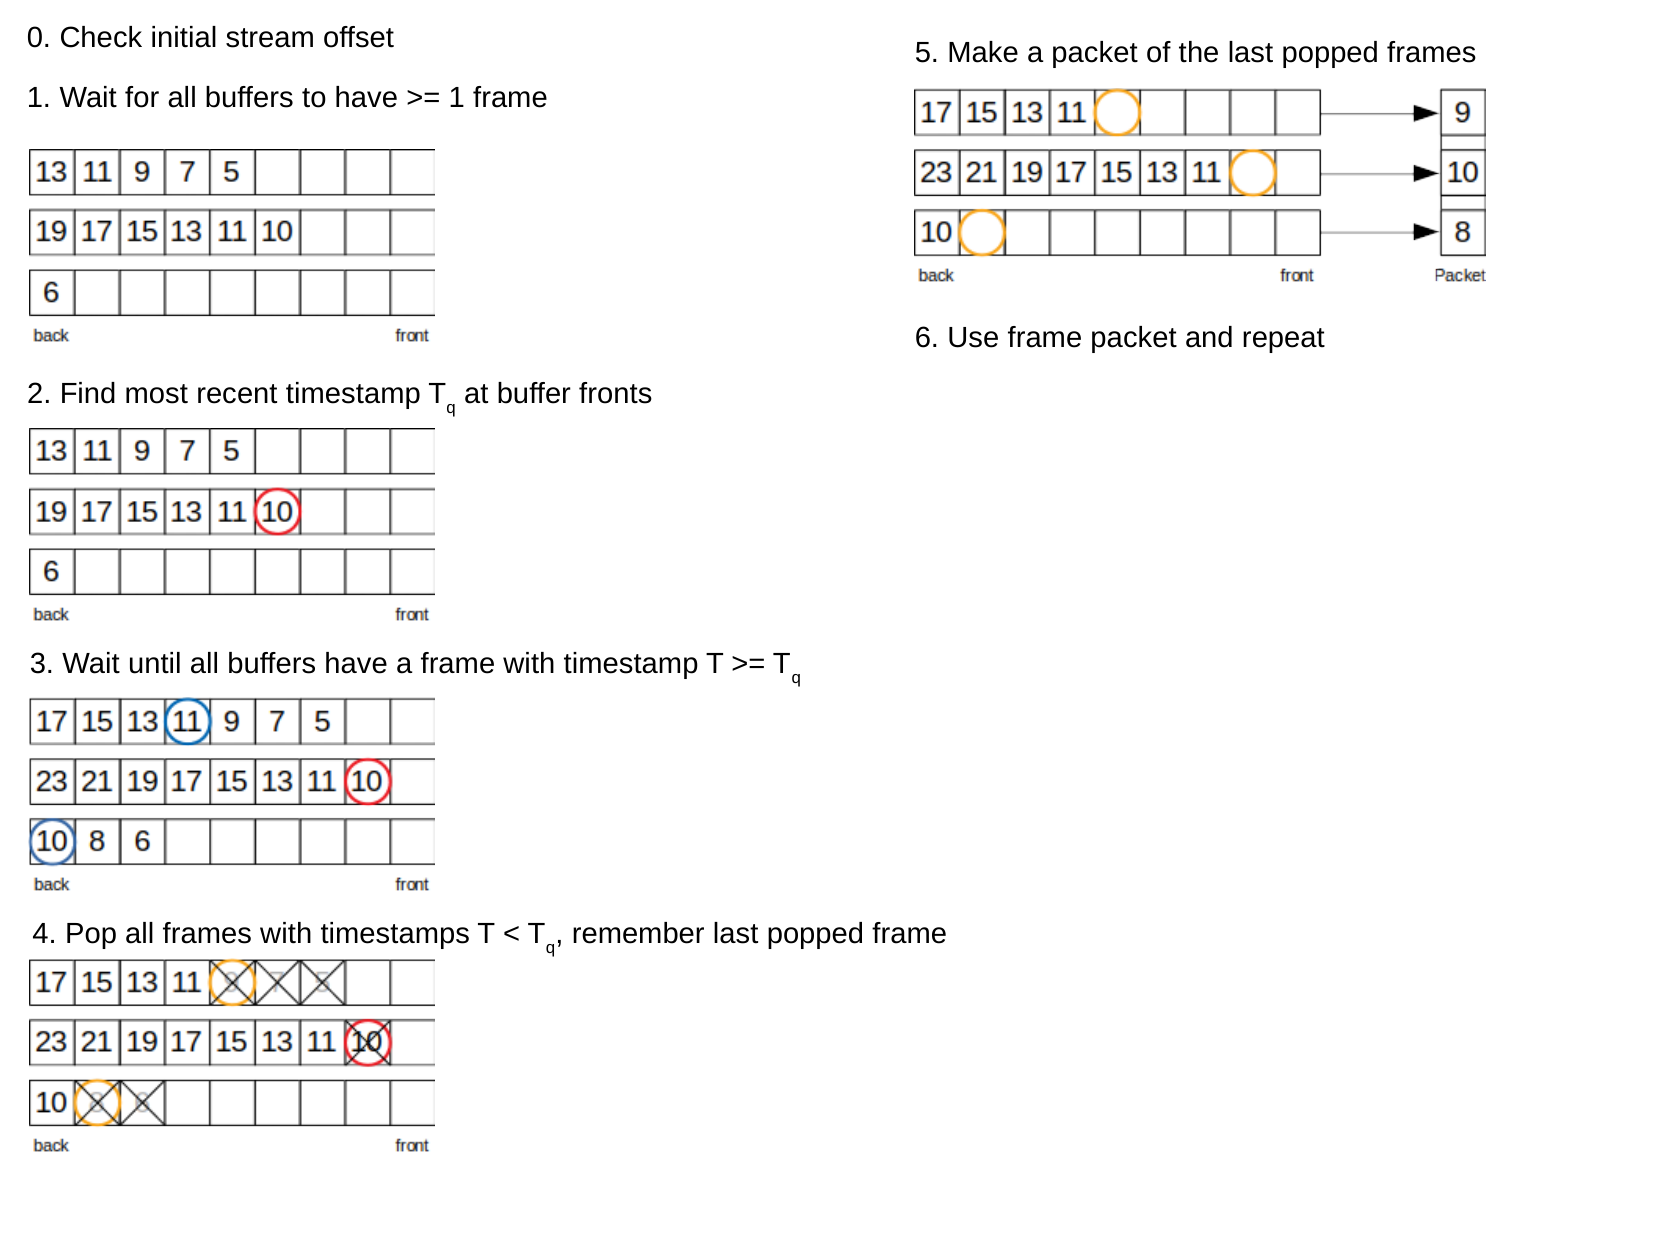

0. Check initial stream offset
5. Make a packet of the last popped frames
1. Wait for all buffers to have >= 1 frame
6. Use frame packet and repeat
2. Find most recent timestamp Tq at buffer fronts
3. Wait until all buffers have a frame with timestamp T >= Tq
4. Pop all frames with timestamps T < Tq, remember last popped frame